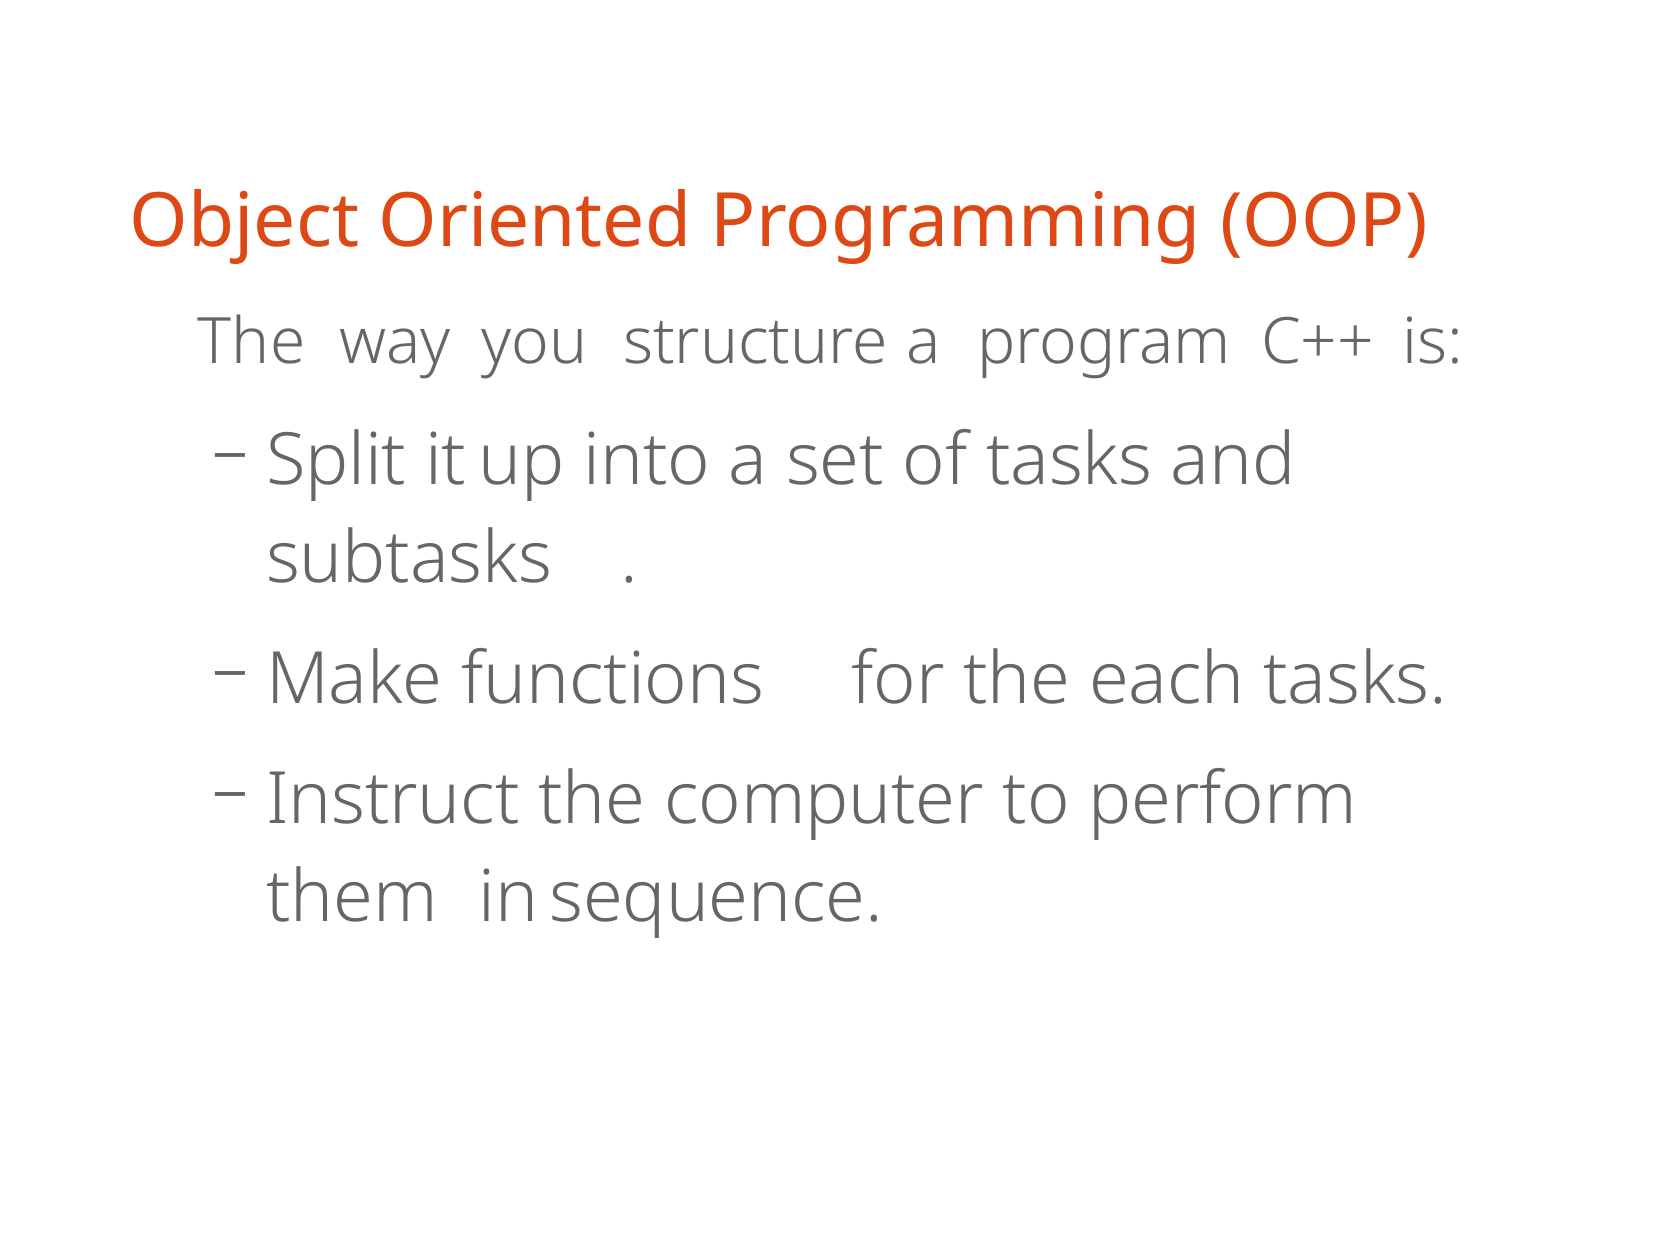

# Object Oriented Programming (OOP)
The	way	you	structure	a	program	C++	is:
Split it	up into a set of tasks and subtasks	.
Make functions	 for the each tasks.
Instruct the computer to perform	them	in	sequence.